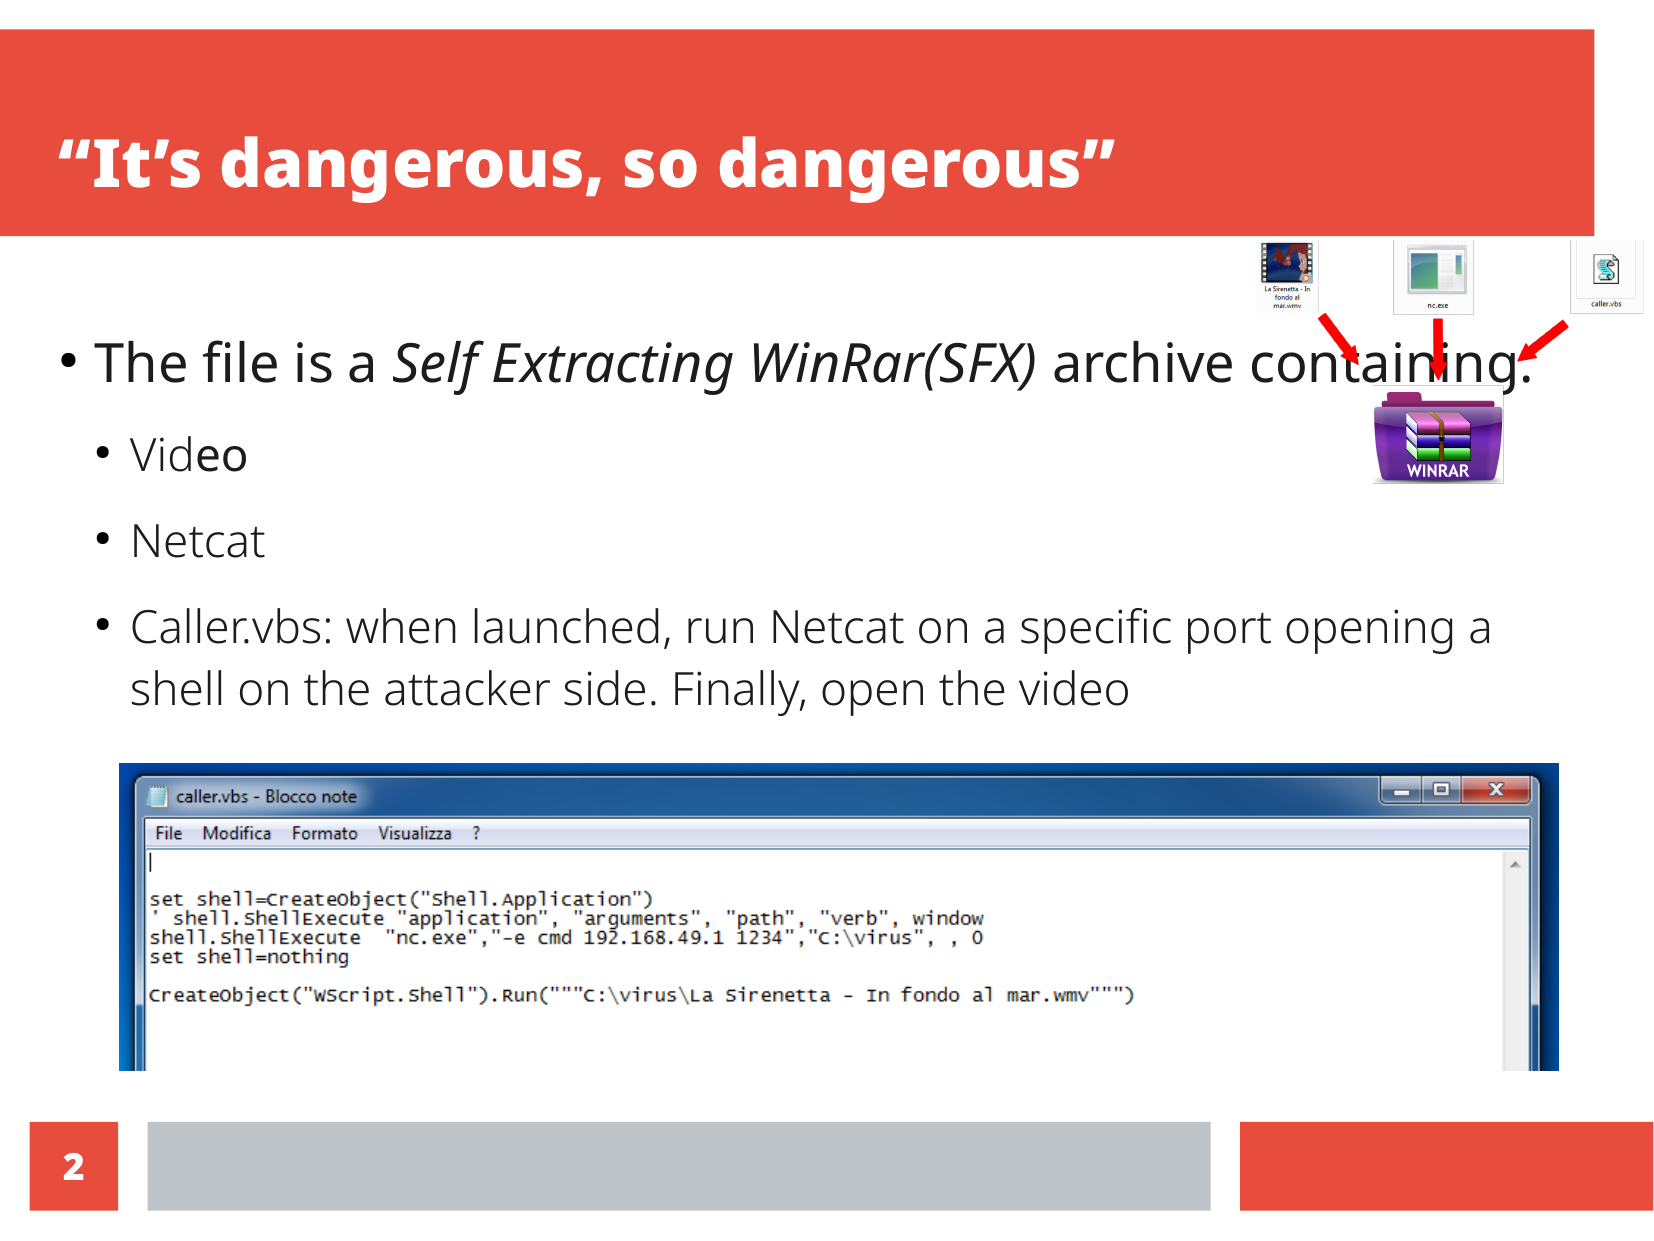

# “It’s dangerous, so dangerous”
The file is a Self Extracting WinRar(SFX) archive containing:
Video
Netcat
Caller.vbs: when launched, run Netcat on a specific port opening a shell on the attacker side. Finally, open the video
2